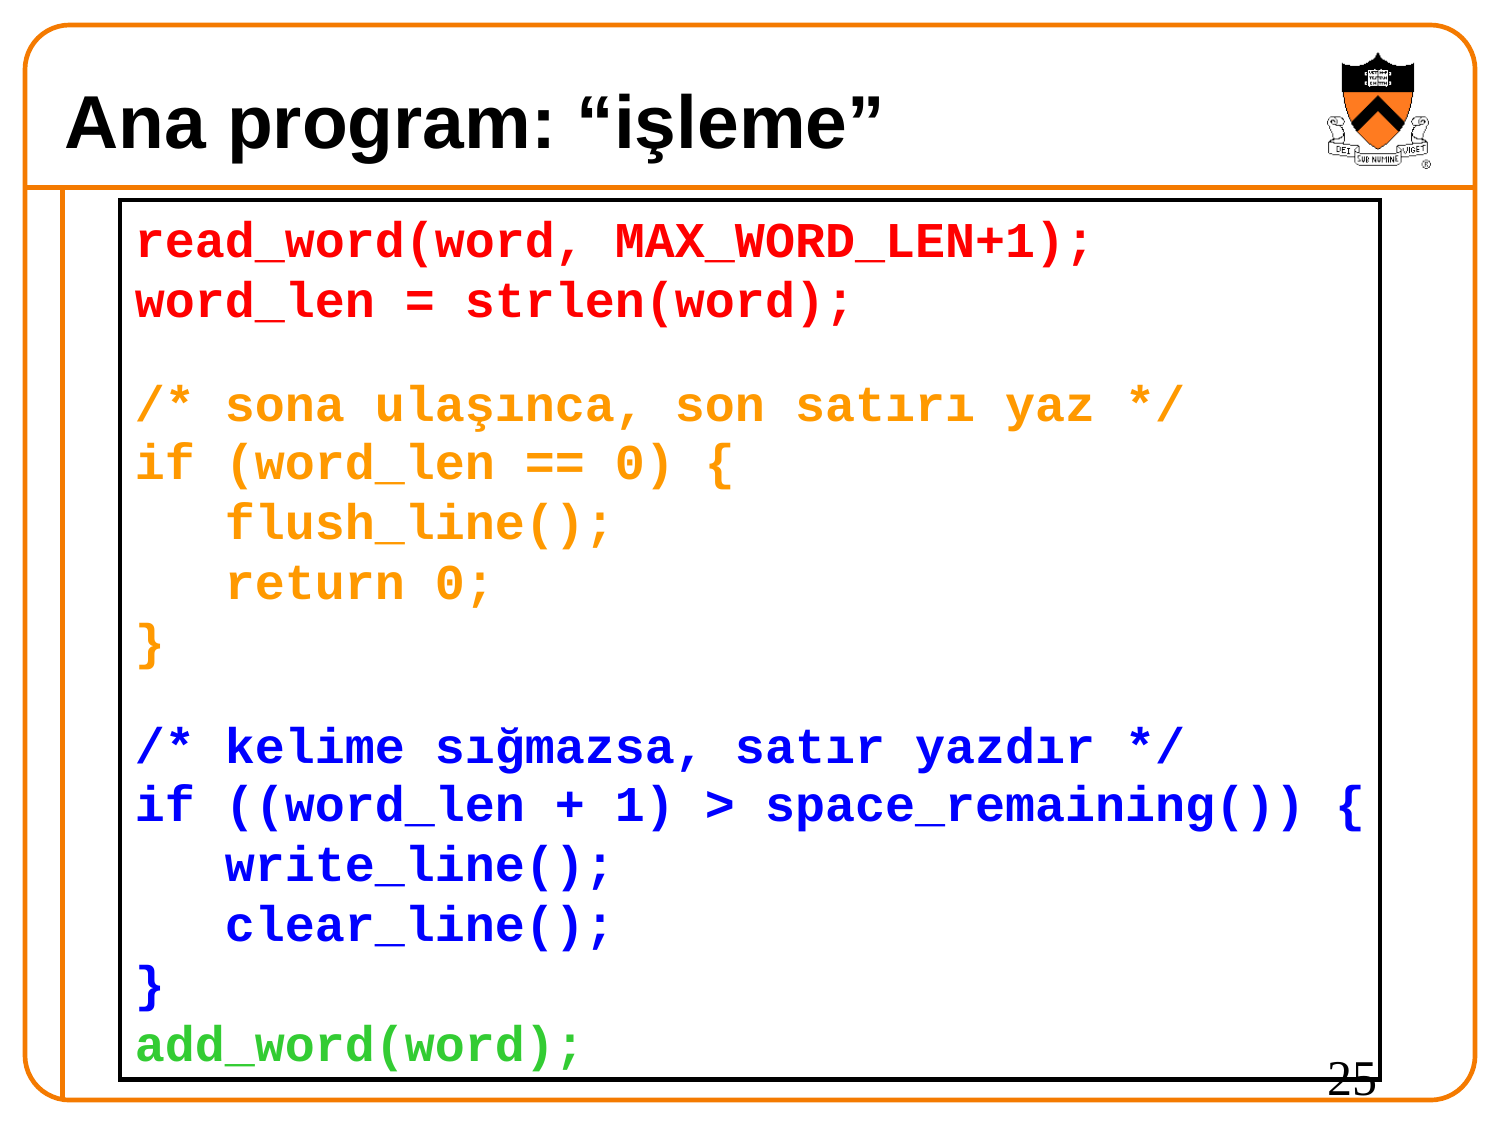

# Ana program: “işleme”
read_word(word, MAX_WORD_LEN+1);
word_len = strlen(word);
/* sona ulaşınca, son satırı yaz */
if (word_len == 0) {
 flush_line();
 return 0;
}
/* kelime sığmazsa, satır yazdır */
if ((word_len + 1) > space_remaining()) {
 write_line();
 clear_line();
}
add_word(word);
25